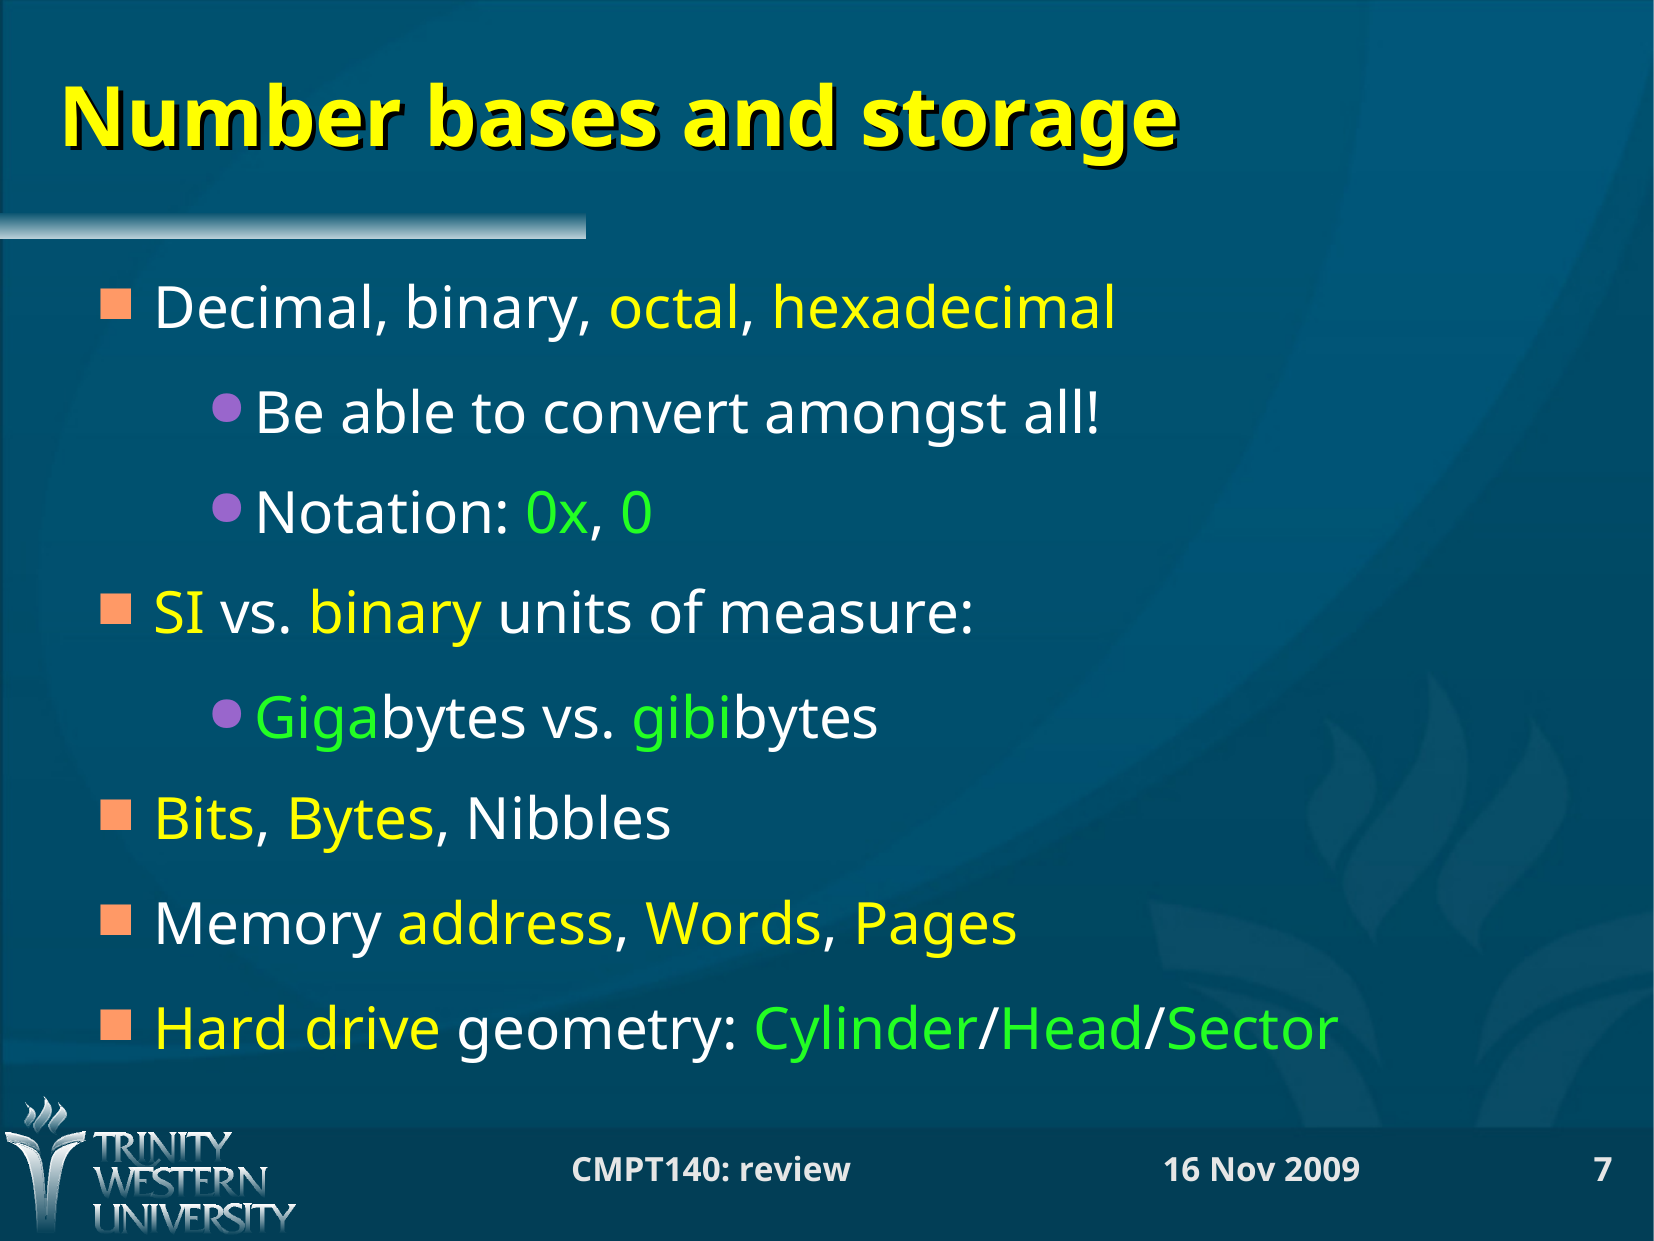

# Number bases and storage
Decimal, binary, octal, hexadecimal
Be able to convert amongst all!
Notation: 0x, 0
SI vs. binary units of measure:
Gigabytes vs. gibibytes
Bits, Bytes, Nibbles
Memory address, Words, Pages
Hard drive geometry: Cylinder/Head/Sector
CMPT140: review
16 Nov 2009
7